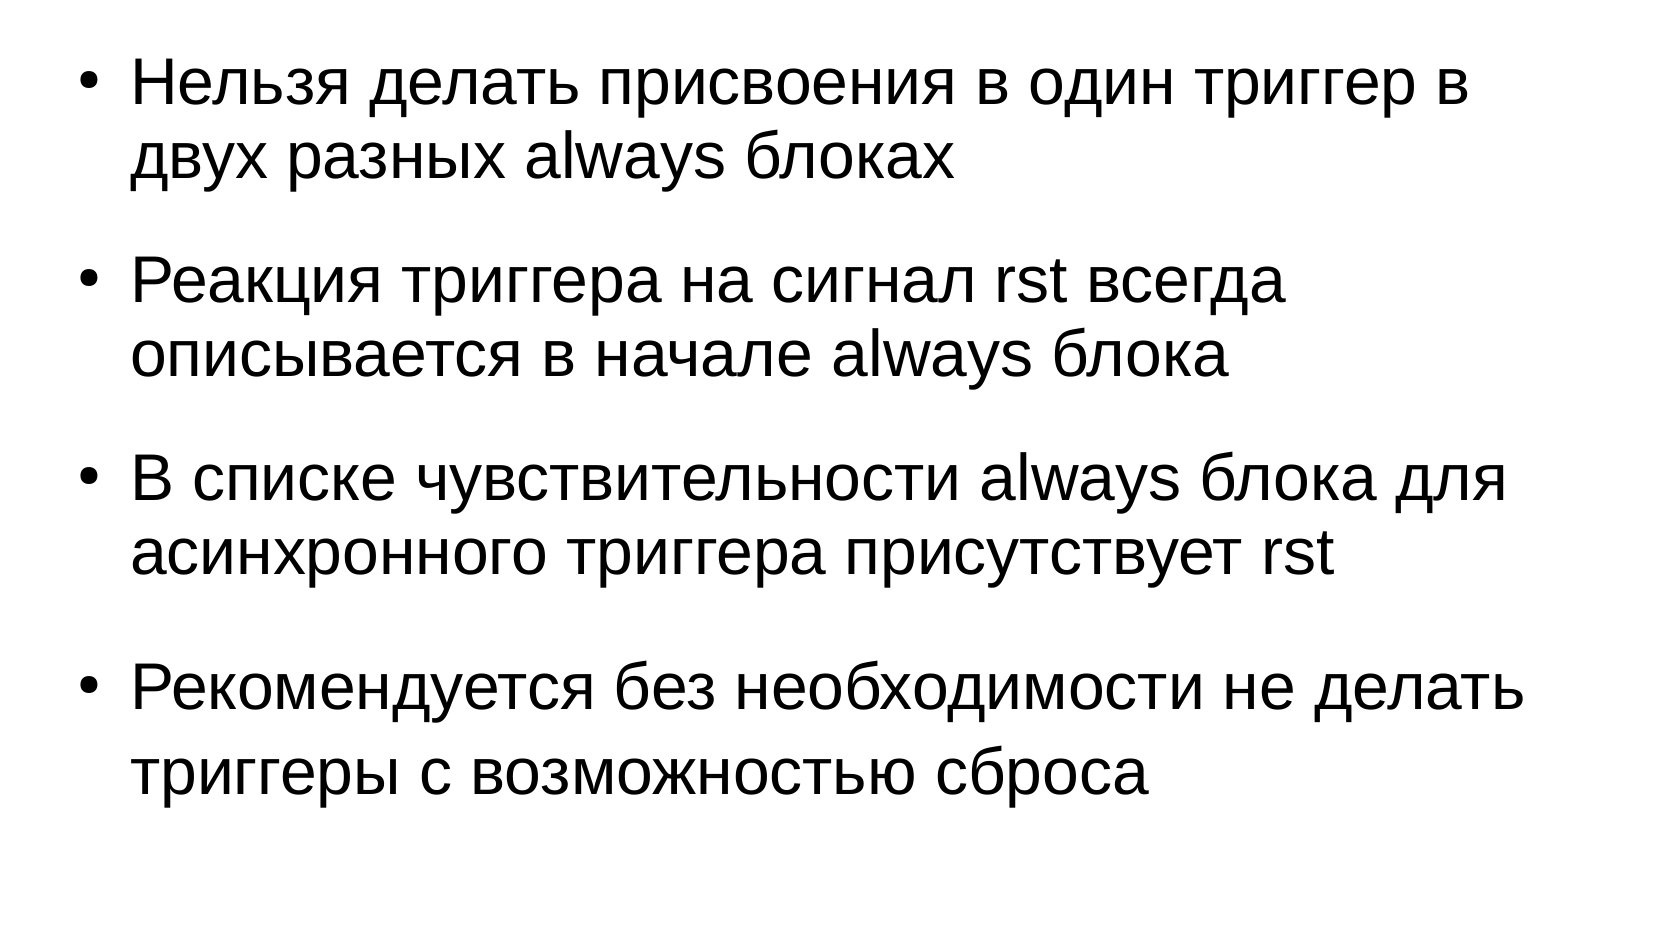

# Нельзя делать присвоения в один триггер в двух разных always блоках
Реакция триггера на сигнал rst всегда описывается в начале always блока
В списке чувствительности always блока для асинхронного триггера присутствует rst
Рекомендуется без необходимости не делать триггеры с возможностью сброса